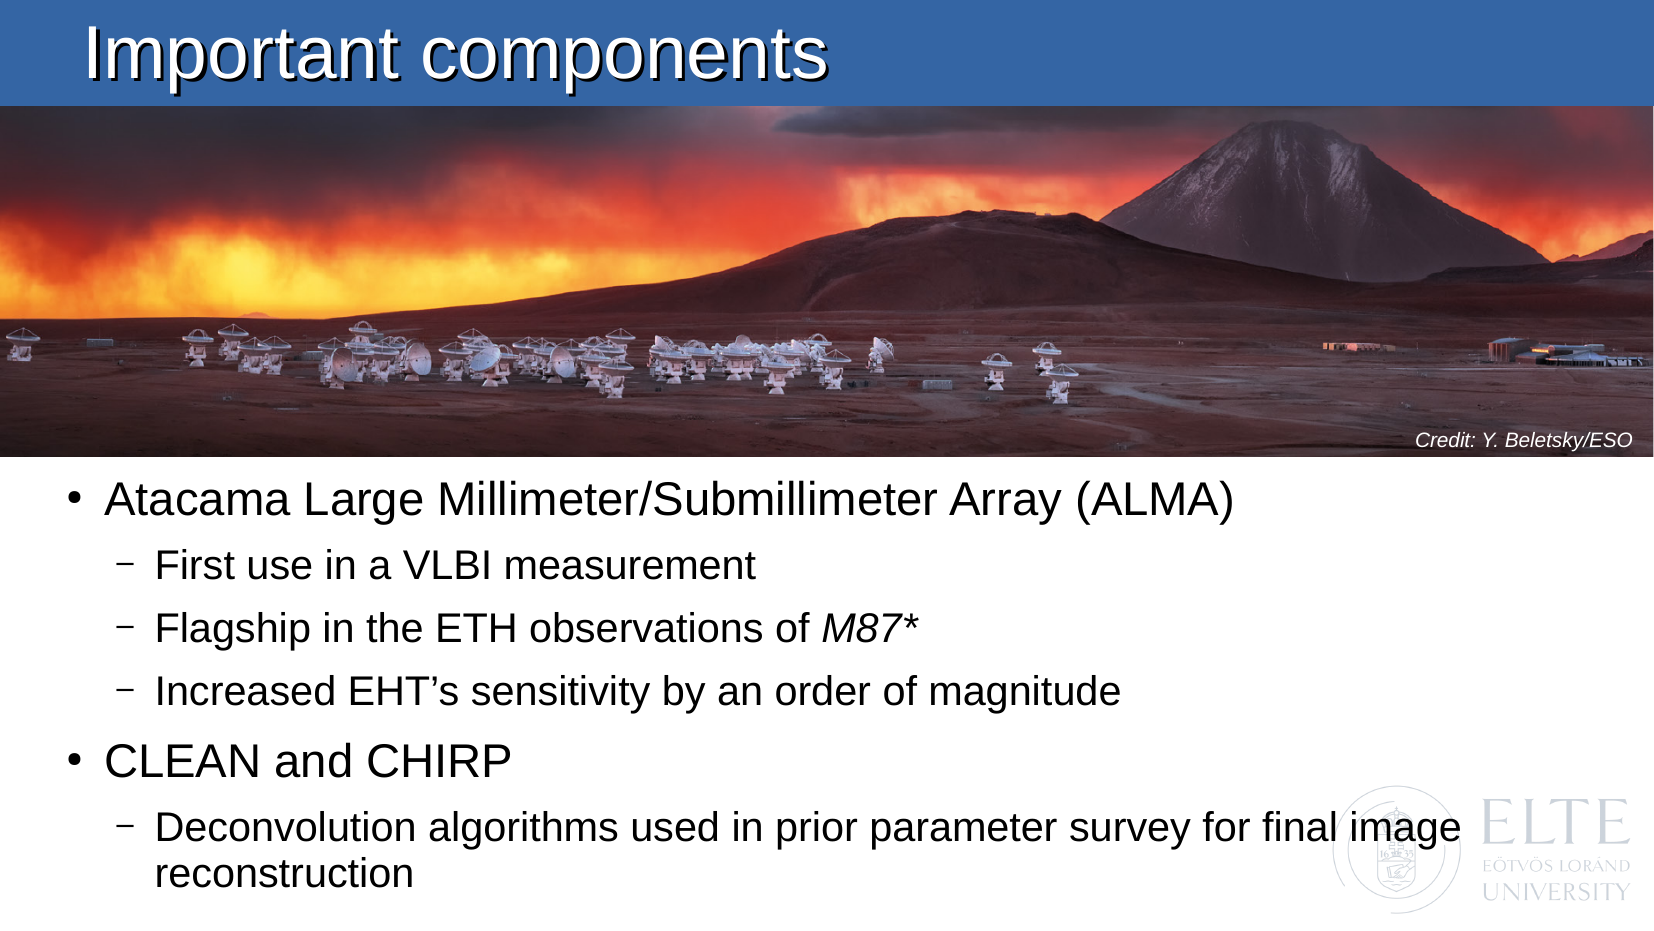

# Important components
Credit: Y. Beletsky/ESO
Atacama Large Millimeter/Submillimeter Array (ALMA)
First use in a VLBI measurement
Flagship in the ETH observations of M87*
Increased EHT’s sensitivity by an order of magnitude
CLEAN and CHIRP
Deconvolution algorithms used in prior parameter survey for final image reconstruction